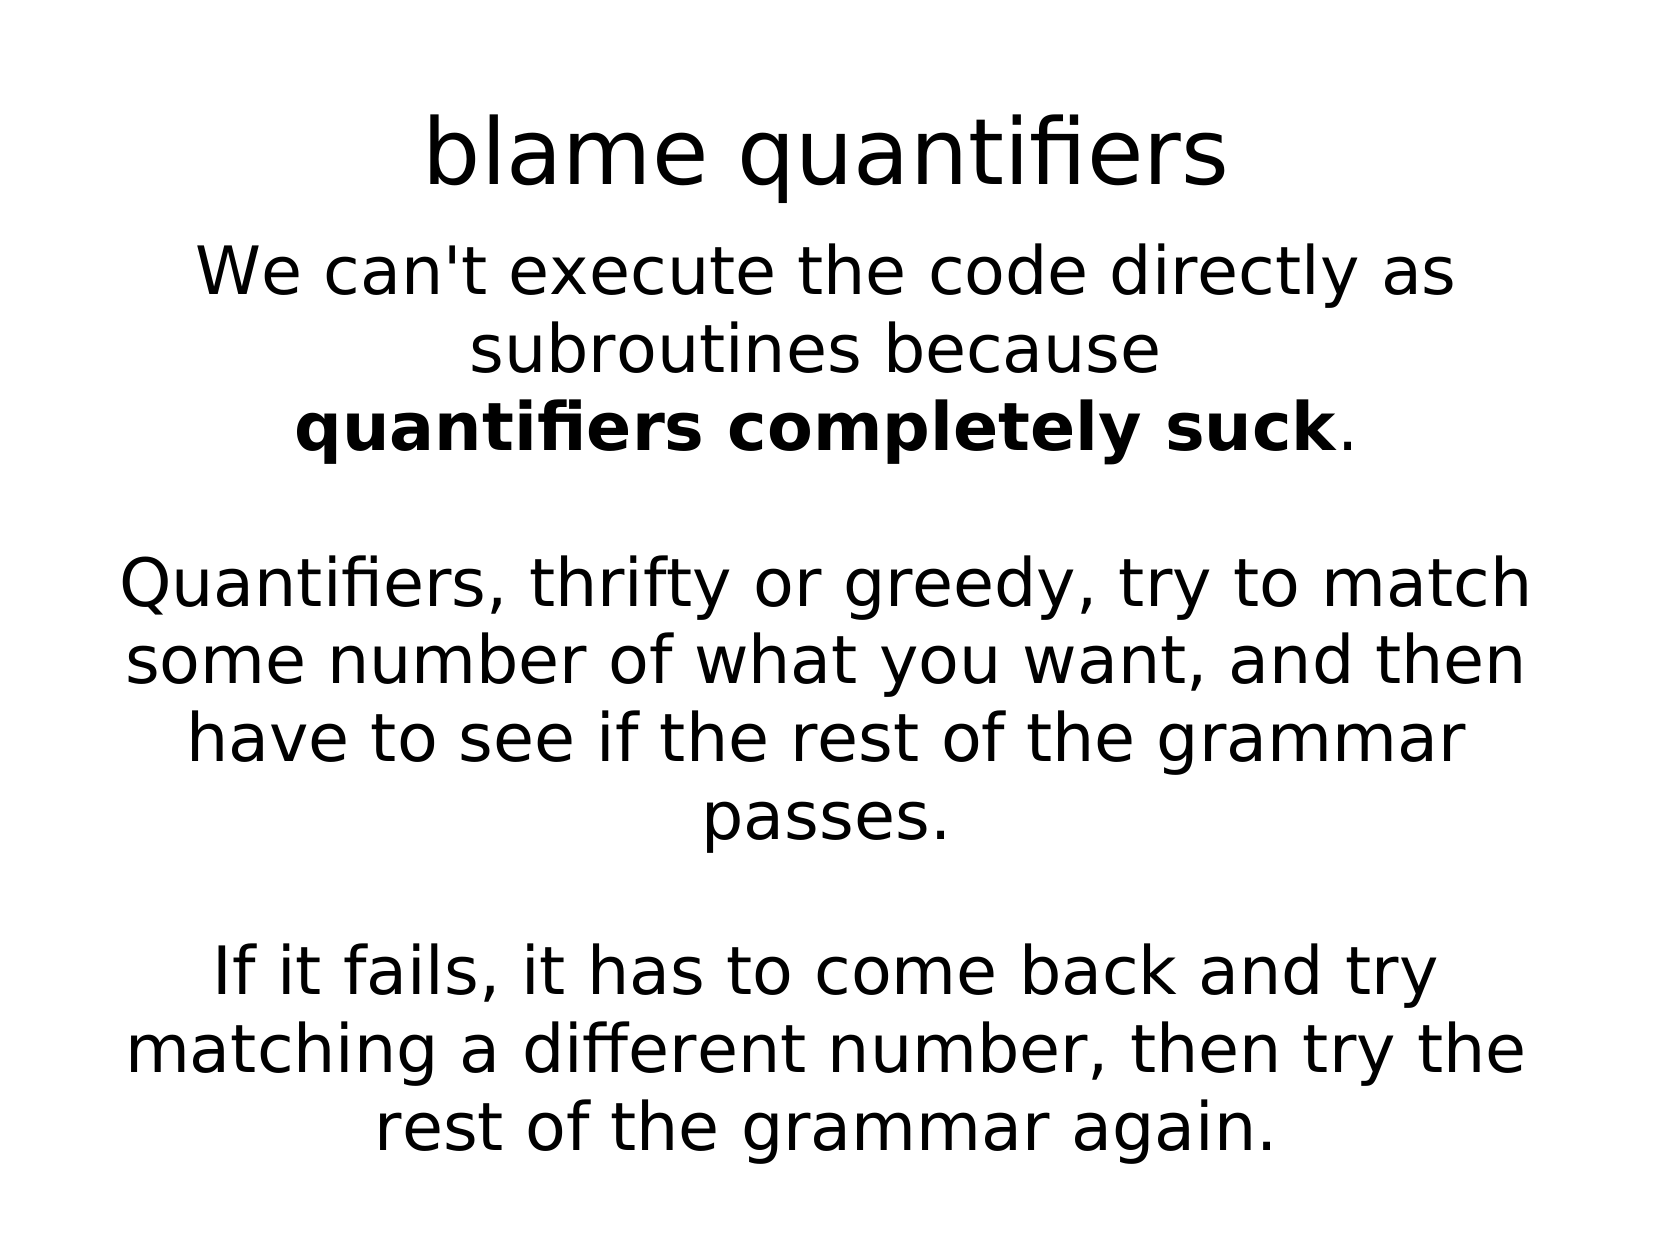

# blame quantifiers
We can't execute the code directly as subroutines because
quantifiers completely suck.
Quantifiers, thrifty or greedy, try to match some number of what you want, and then have to see if the rest of the grammar passes.
If it fails, it has to come back and try matching a different number, then try the rest of the grammar again.